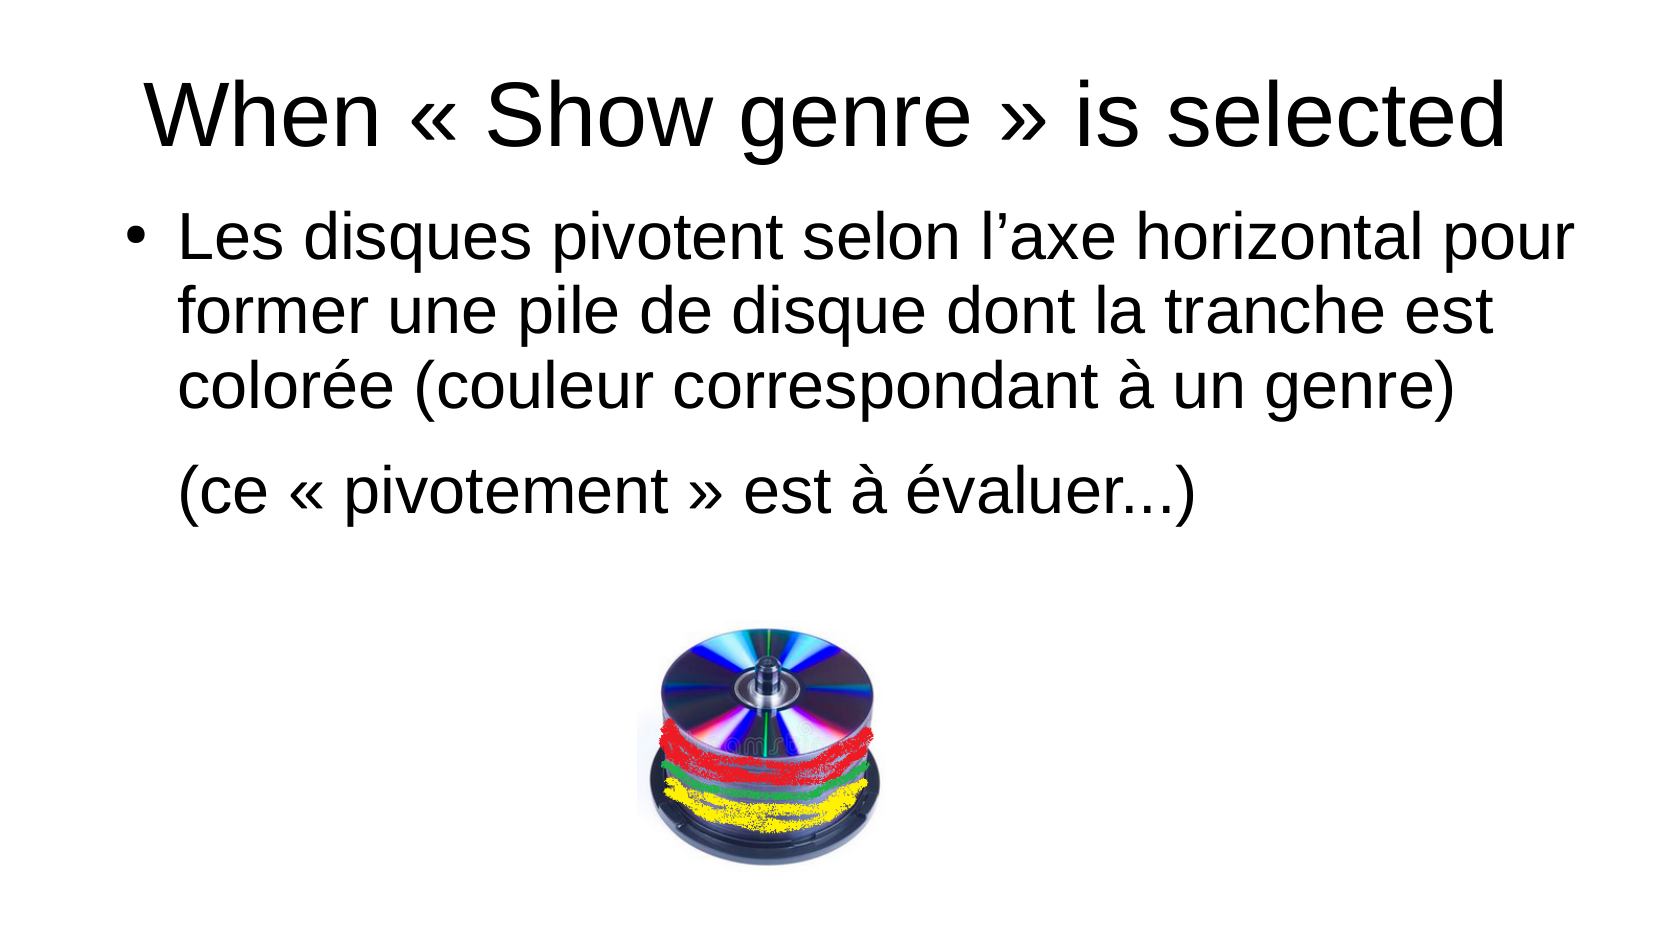

# When « Show genre » is selected
Les disques pivotent selon l’axe horizontal pour former une pile de disque dont la tranche est colorée (couleur correspondant à un genre)
(ce « pivotement » est à évaluer...)